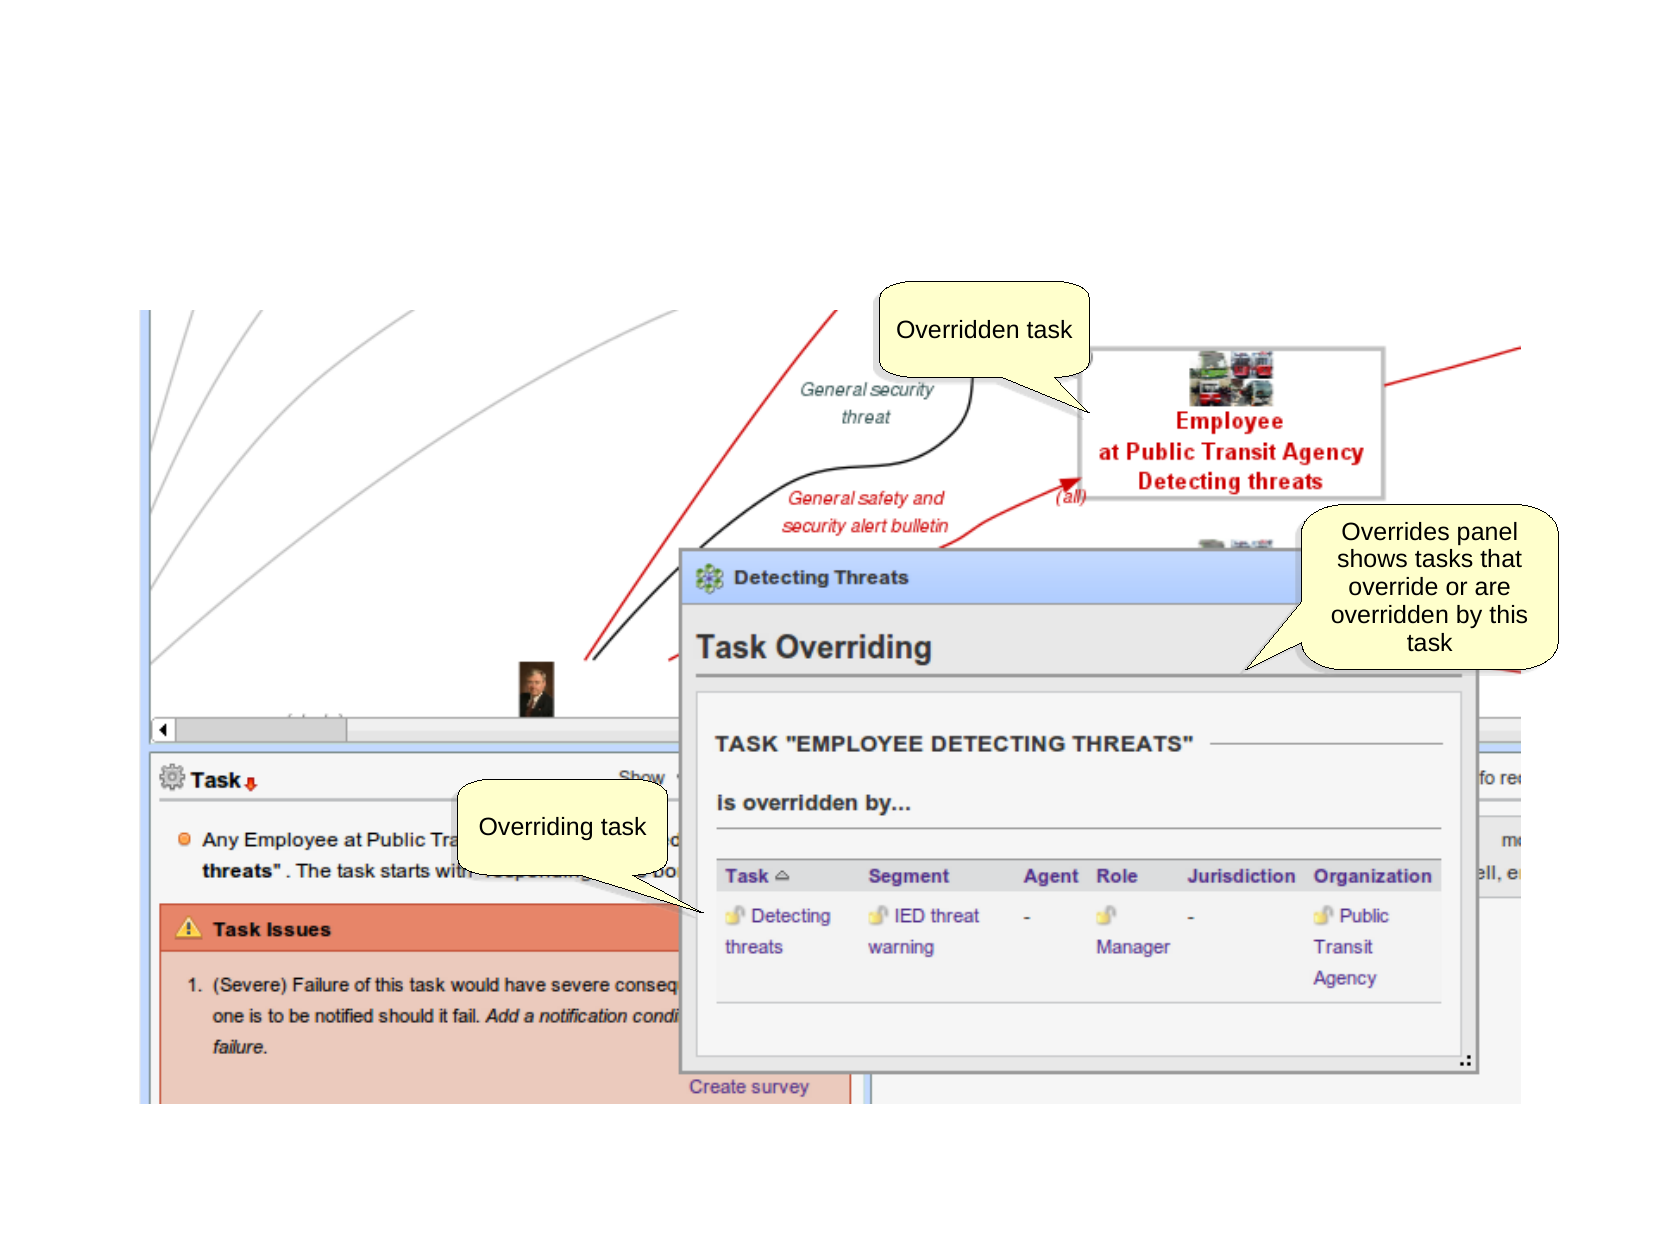

Overridden task
Overrides panel shows tasks that override or are overridden by this task
Overriding task